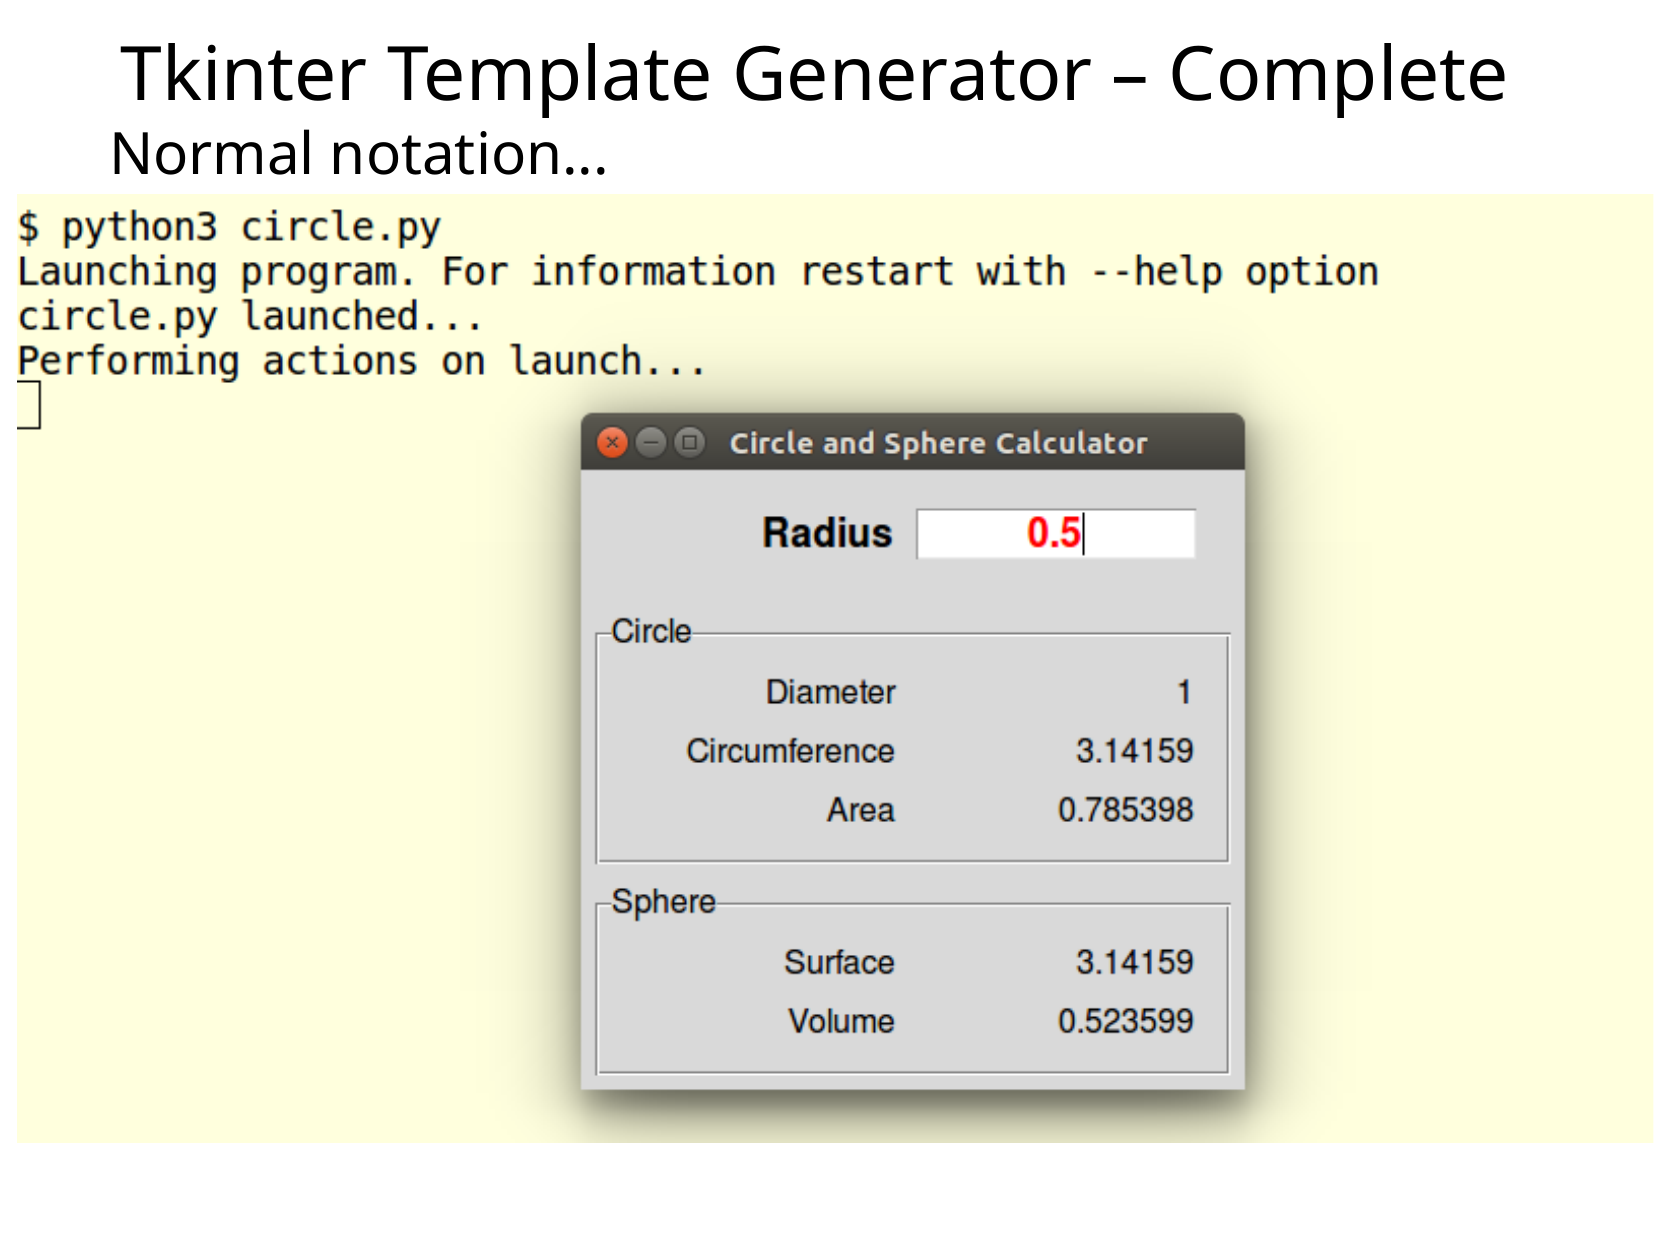

Tkinter Template Generator – Complete
# Normal notation...